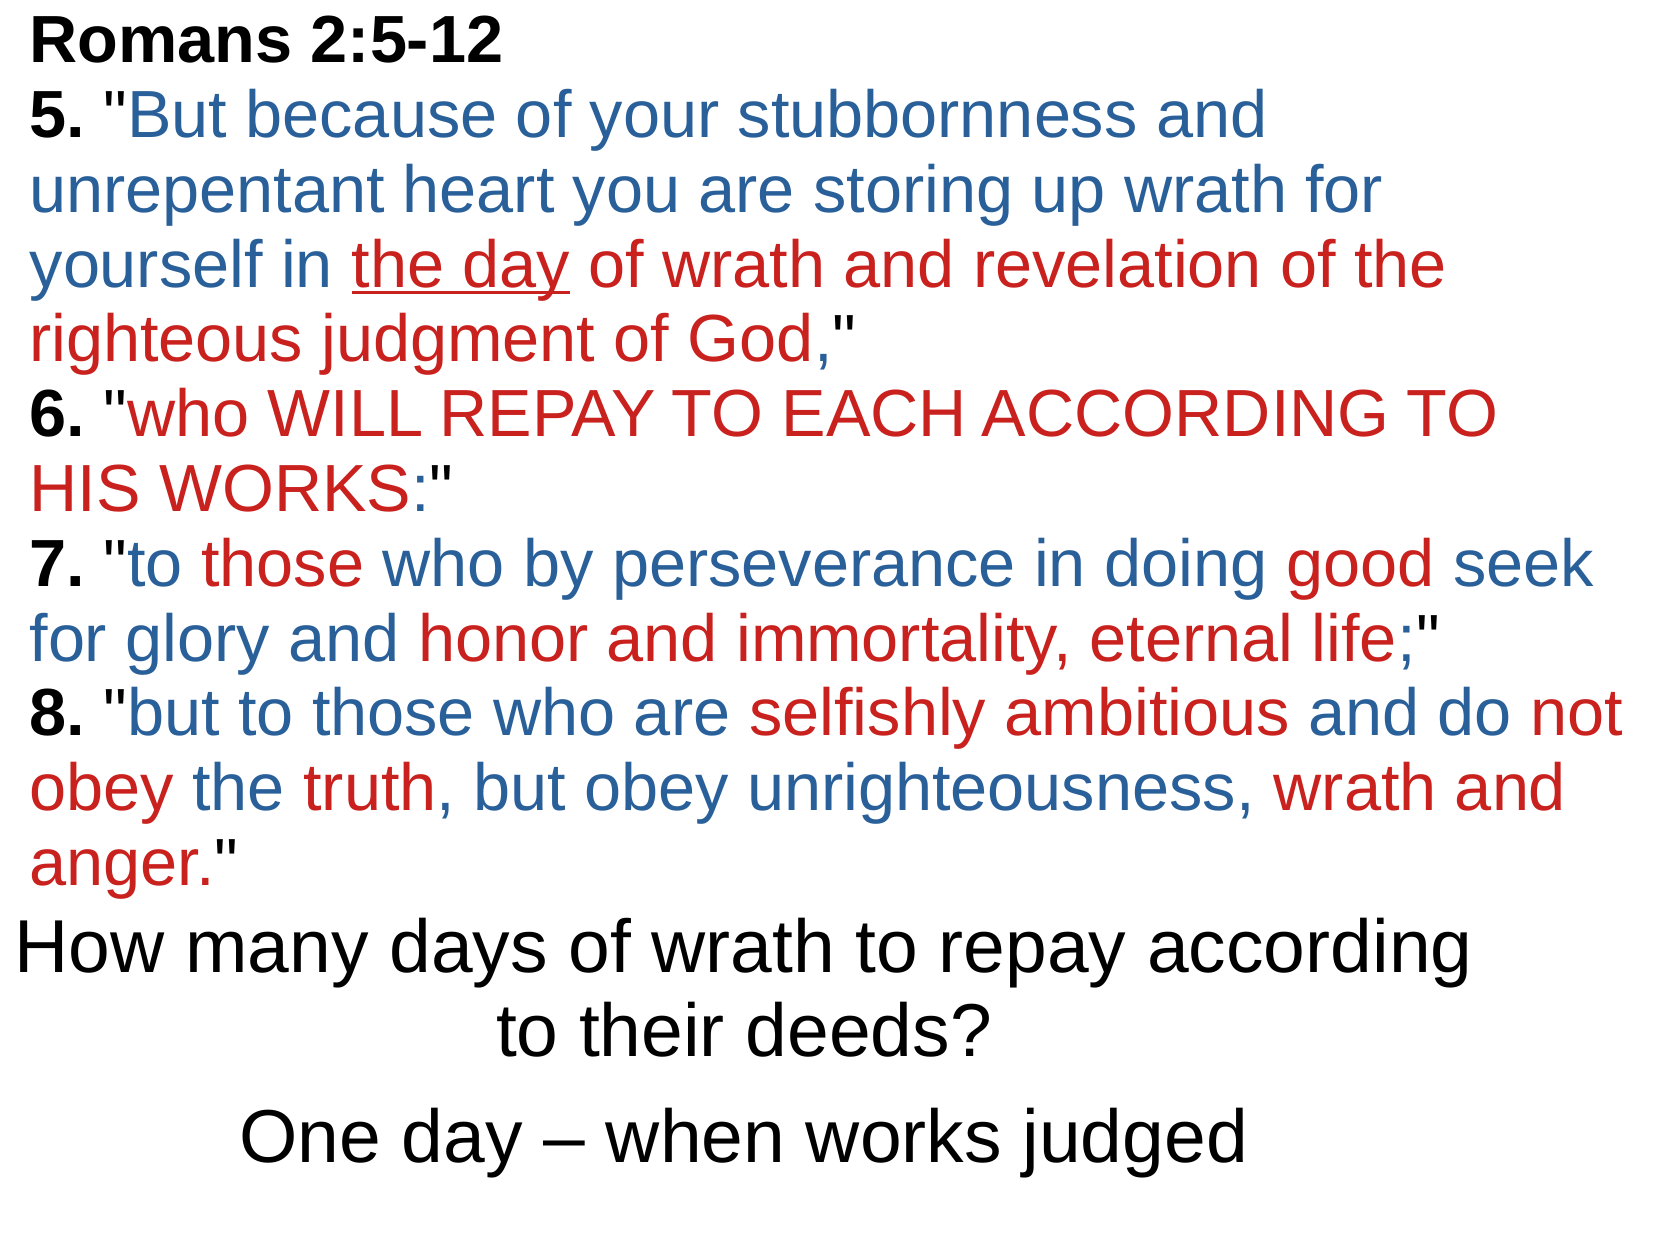

# Romans 2:5-12 5. "But because of your stubbornness and unrepentant heart you are storing up wrath for yourself in the day of wrath and revelation of the righteous judgment of God," 6. "who WILL REPAY TO EACH ACCORDING TO HIS WORKS:" 7. "to those who by perseverance in doing good seek for glory and honor and immortality, eternal life;" 8. "but to those who are selfishly ambitious and do not obey the truth, but obey unrighteousness, wrath and anger."
How many days of wrath to repay according to their deeds?
One day – when works judged